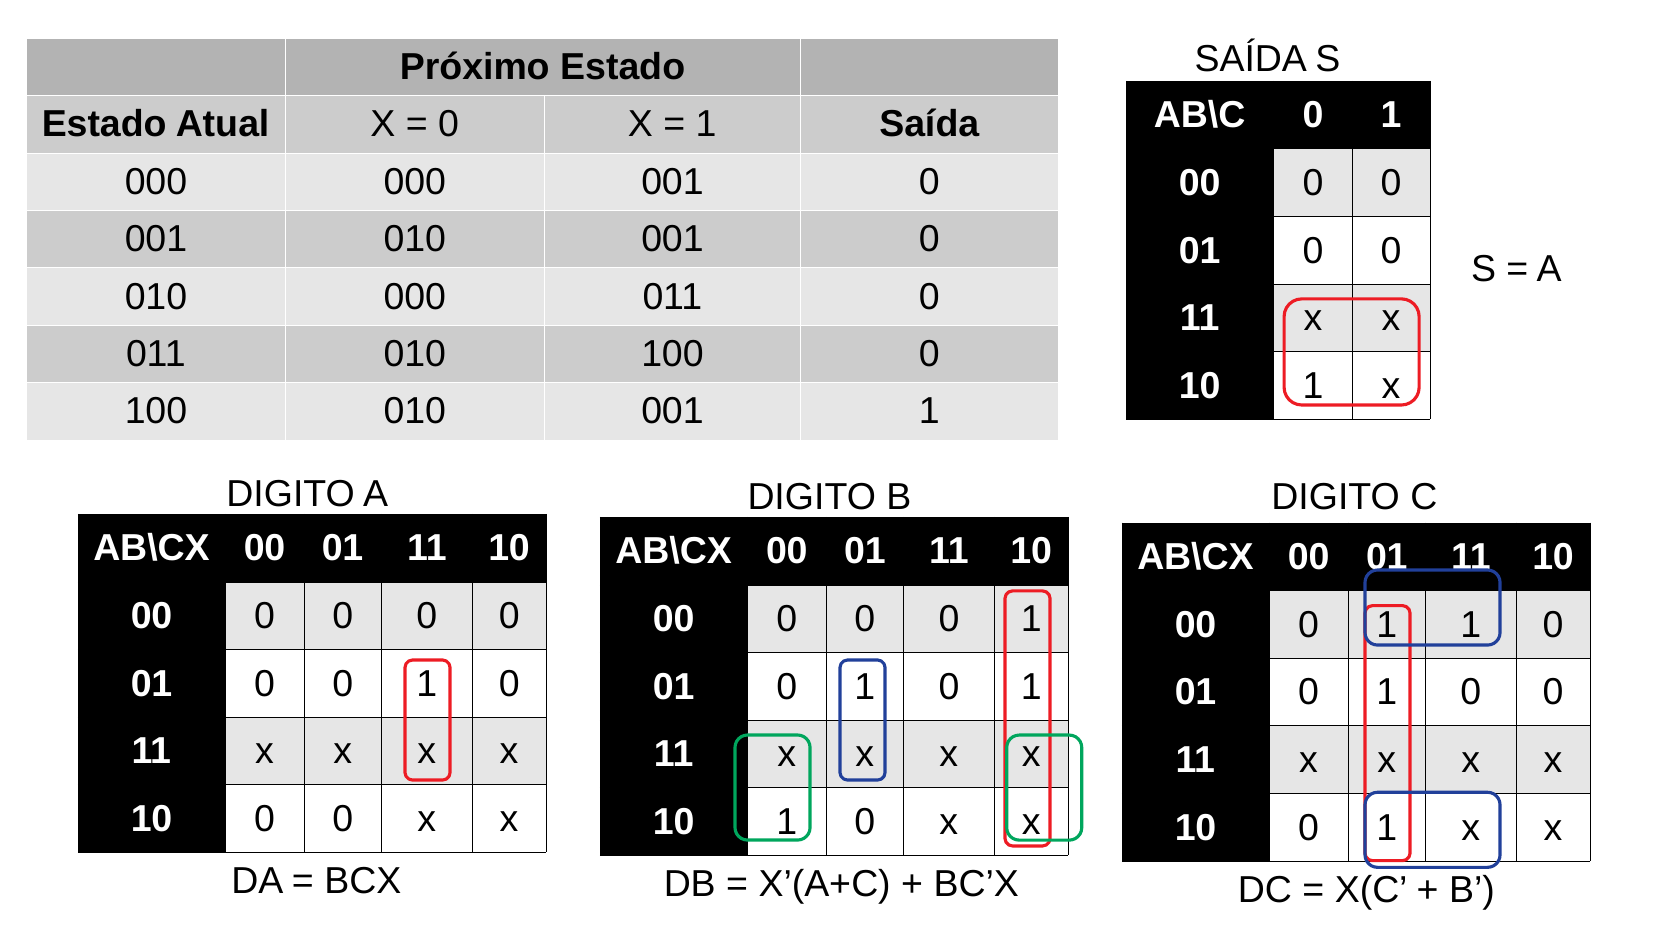

SAÍDA S
| | Próximo Estado | | |
| --- | --- | --- | --- |
| Estado Atual | X = 0 | X = 1 | Saída |
| 000 | 000 | 001 | 0 |
| 001 | 010 | 001 | 0 |
| 010 | 000 | 011 | 0 |
| 011 | 010 | 100 | 0 |
| 100 | 010 | 001 | 1 |
| AB\C | 0 | 1 |
| --- | --- | --- |
| 00 | 0 | 0 |
| 01 | 0 | 0 |
| 11 | x | x |
| 10 | 1 | x |
S = A
DIGITO A
DIGITO B
DIGITO C
| AB\CX | 00 | 01 | 11 | 10 |
| --- | --- | --- | --- | --- |
| 00 | 0 | 0 | 0 | 0 |
| 01 | 0 | 0 | 1 | 0 |
| 11 | x | x | x | x |
| 10 | 0 | 0 | x | x |
| AB\CX | 00 | 01 | 11 | 10 |
| --- | --- | --- | --- | --- |
| 00 | 0 | 0 | 0 | 1 |
| 01 | 0 | 1 | 0 | 1 |
| 11 | x | x | x | x |
| 10 | 1 | 0 | x | x |
| AB\CX | 00 | 01 | 11 | 10 |
| --- | --- | --- | --- | --- |
| 00 | 0 | 1 | 1 | 0 |
| 01 | 0 | 1 | 0 | 0 |
| 11 | x | x | x | x |
| 10 | 0 | 1 | x | x |
DA = BCX
DB = X’(A+C) + BC’X
DC = X(C’ + B’)